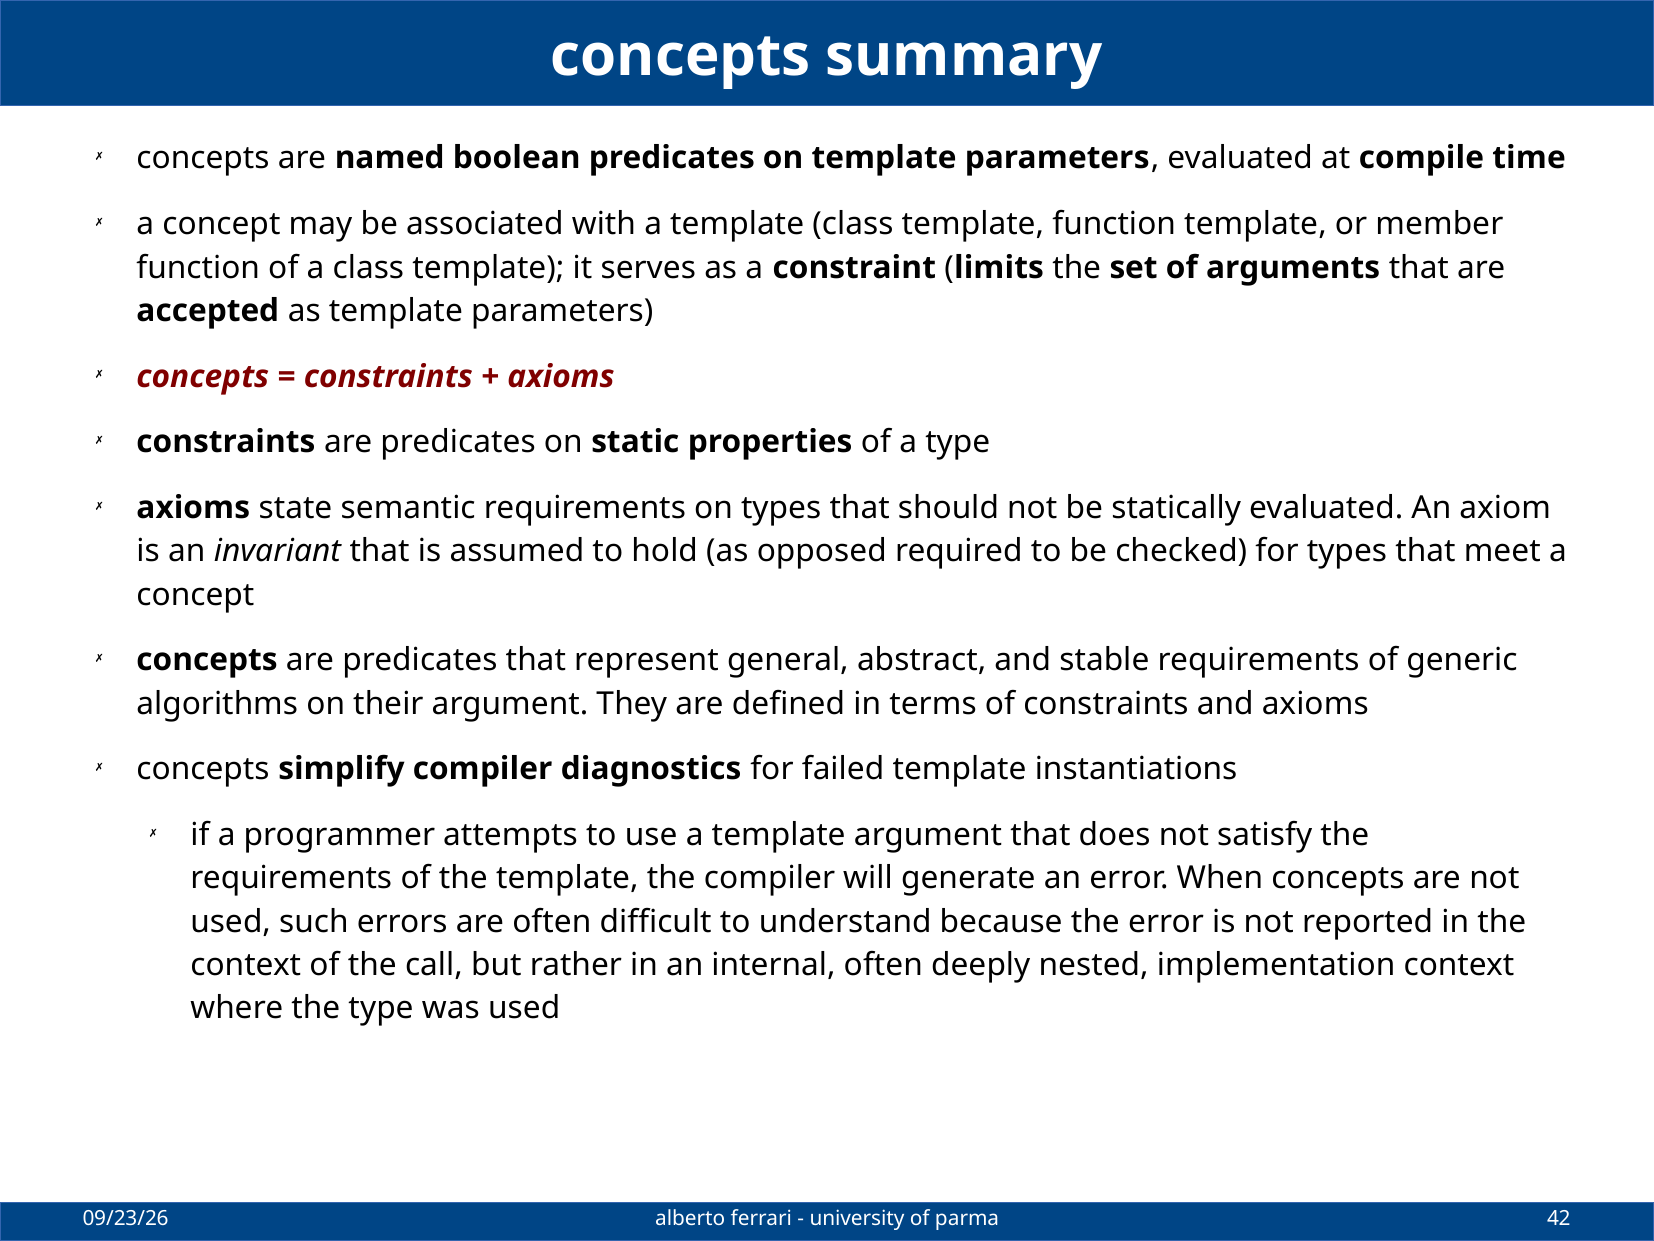

# concepts summary
concepts are named boolean predicates on template parameters, evaluated at compile time
a concept may be associated with a template (class template, function template, or member function of a class template); it serves as a constraint (limits the set of arguments that are accepted as template parameters)
concepts = constraints + axioms
constraints are predicates on static properties of a type
axioms state semantic requirements on types that should not be statically evaluated. An axiom is an invariant that is assumed to hold (as opposed required to be checked) for types that meet a concept
concepts are predicates that represent general, abstract, and stable requirements of generic algorithms on their argument. They are defined in terms of constraints and axioms
concepts simplify compiler diagnostics for failed template instantiations
if a programmer attempts to use a template argument that does not satisfy the requirements of the template, the compiler will generate an error. When concepts are not used, such errors are often difficult to understand because the error is not reported in the context of the call, but rather in an internal, often deeply nested, implementation context where the type was used
alberto ferrari - university of parma
42